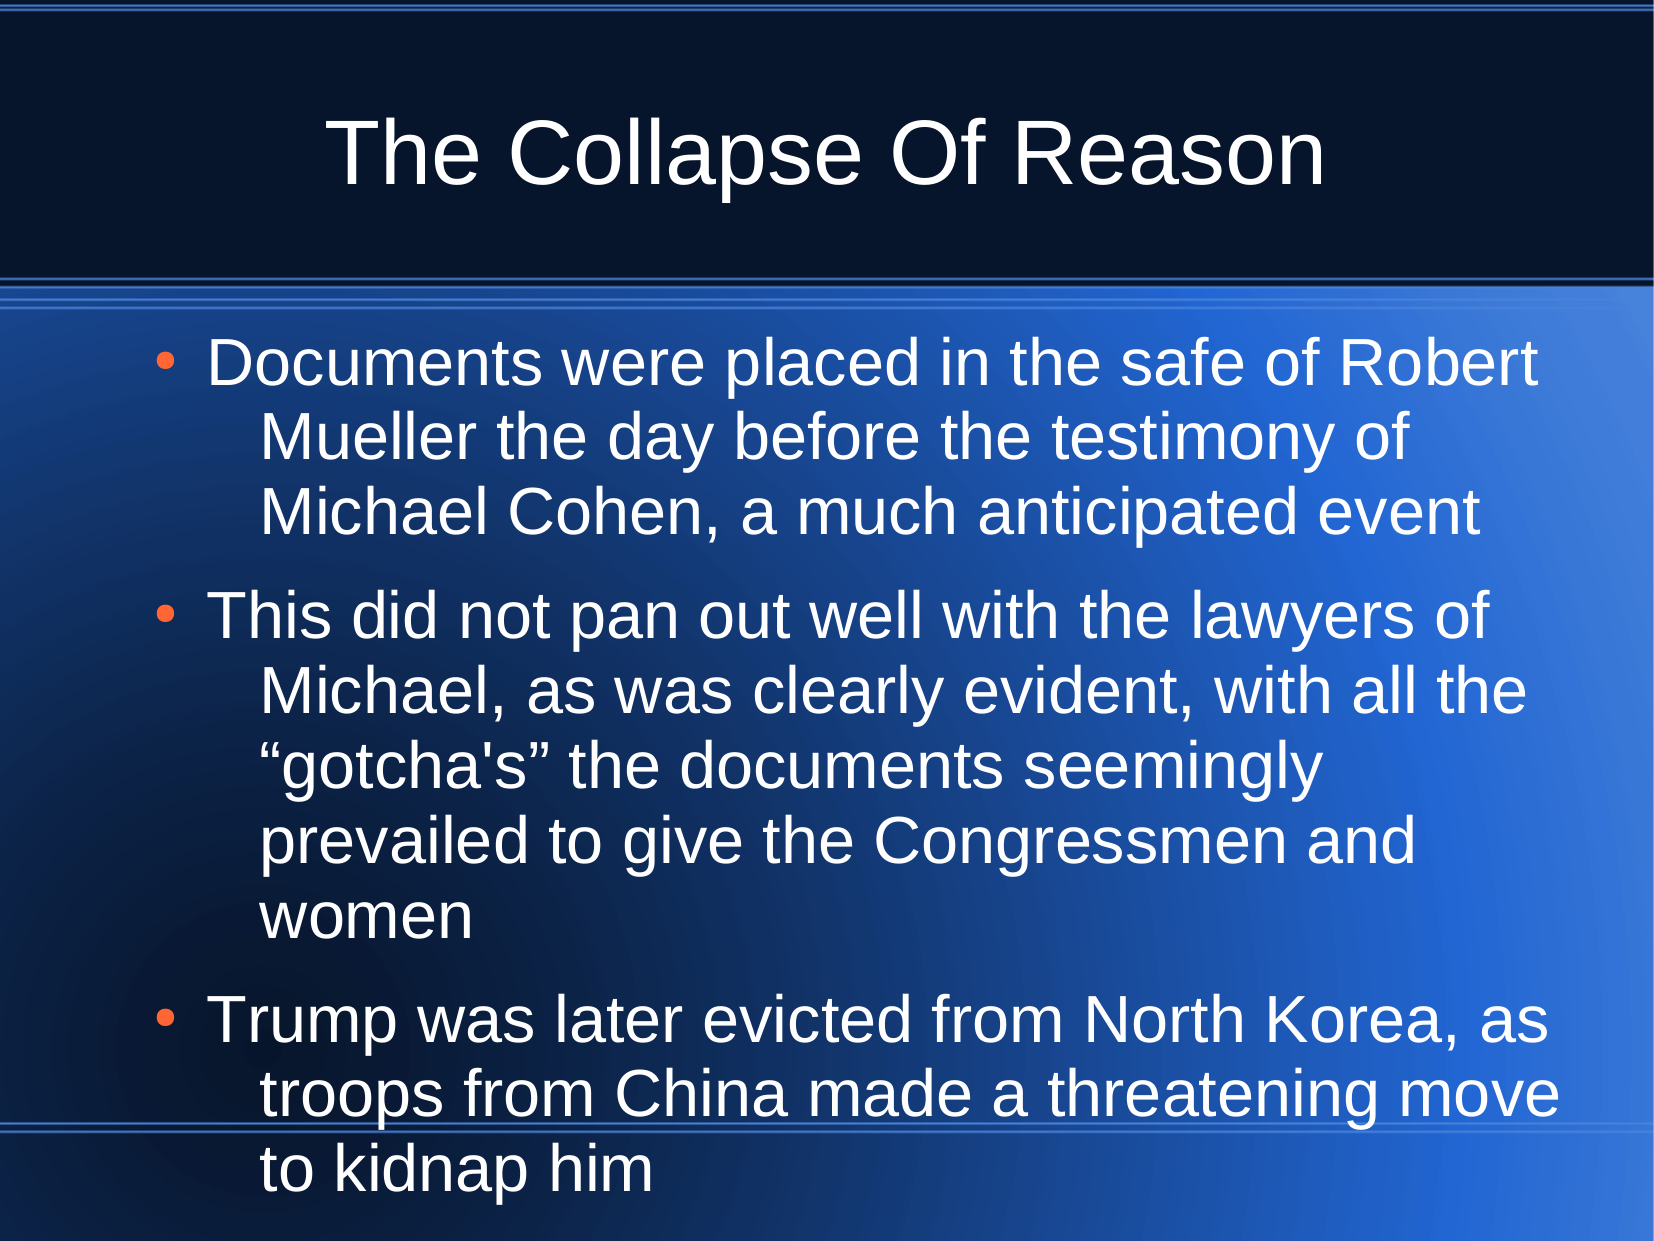

# The Collapse Of Reason
Documents were placed in the safe of Robert Mueller the day before the testimony of Michael Cohen, a much anticipated event
This did not pan out well with the lawyers of Michael, as was clearly evident, with all the “gotcha's” the documents seemingly prevailed to give the Congressmen and women
Trump was later evicted from North Korea, as troops from China made a threatening move to kidnap him